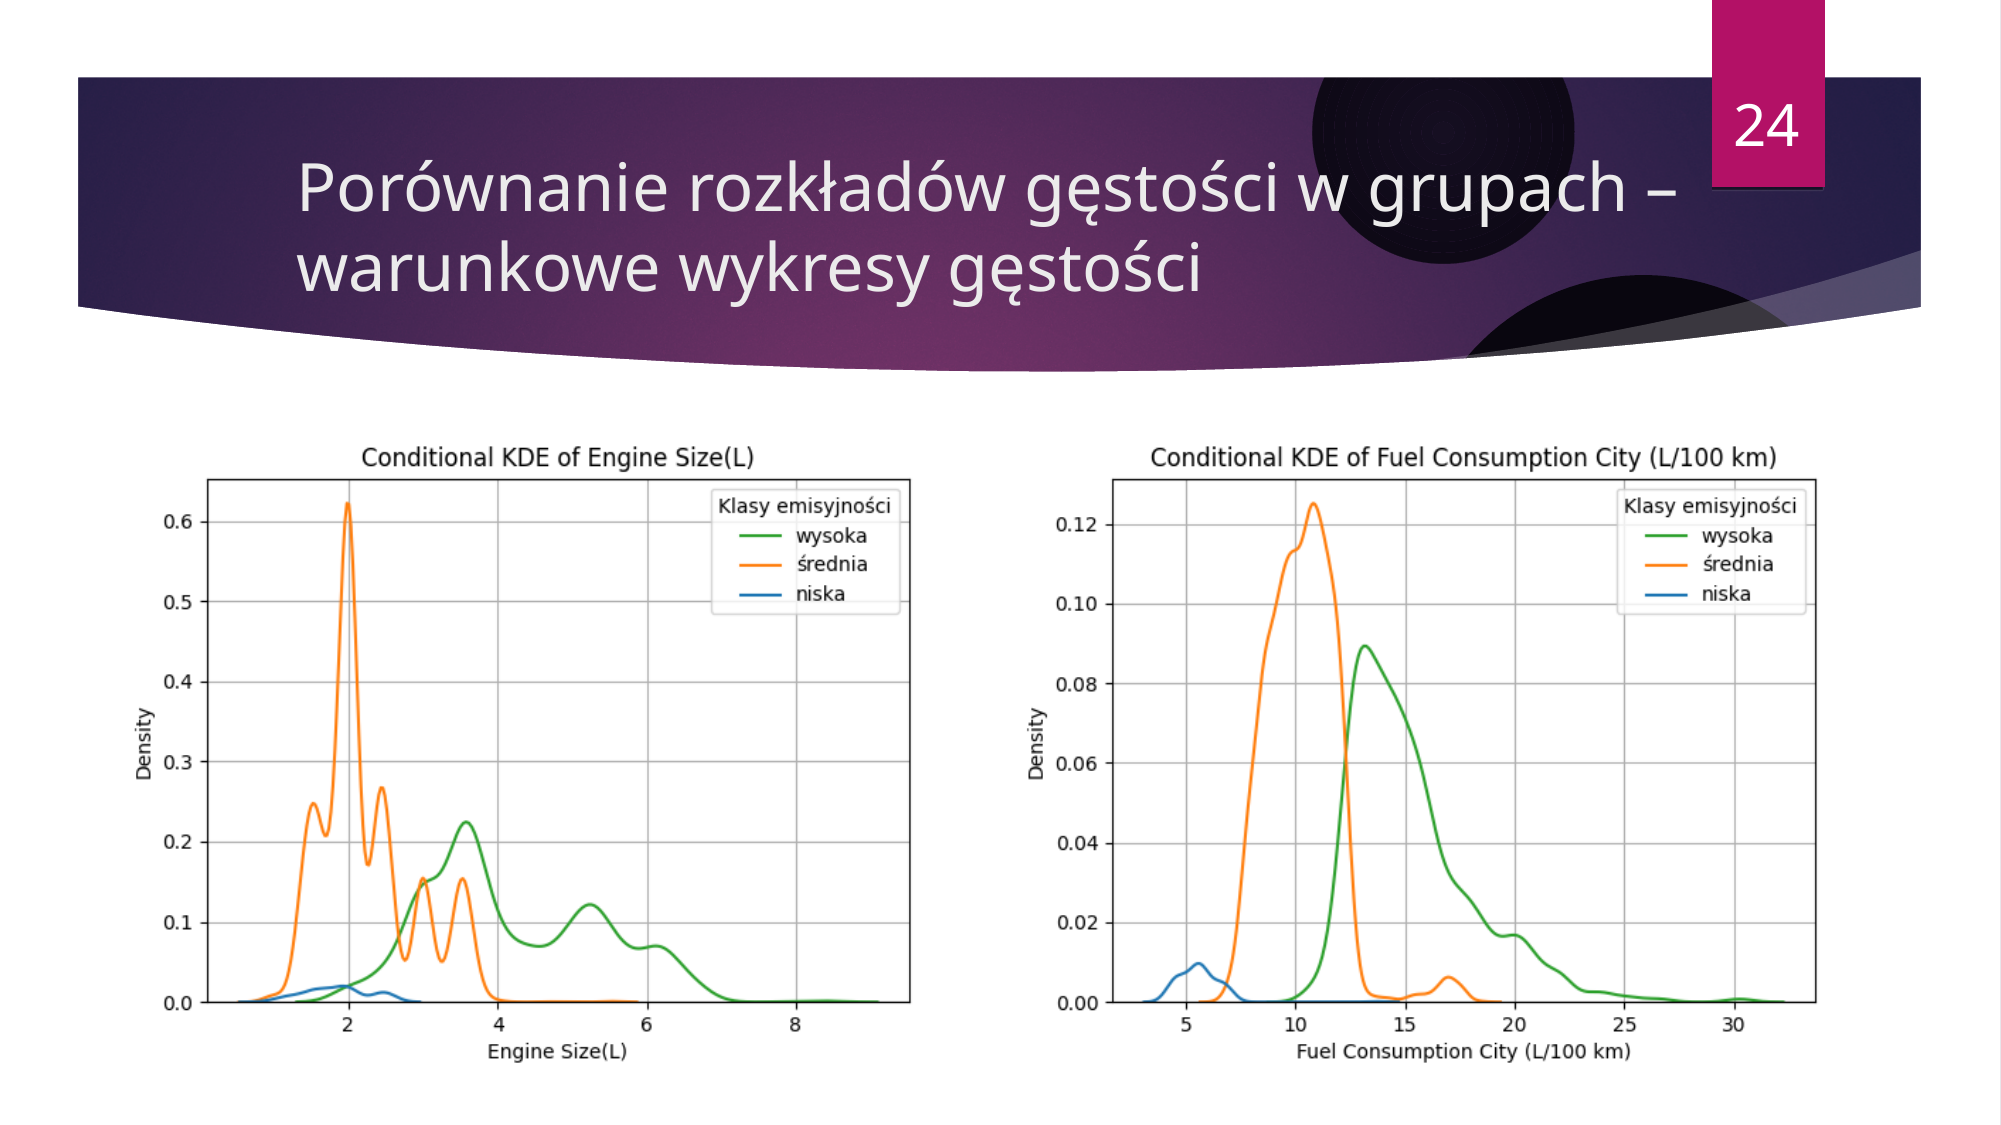

# Porównanie rozkładów gęstości w grupach – warunkowe wykresy gęstości